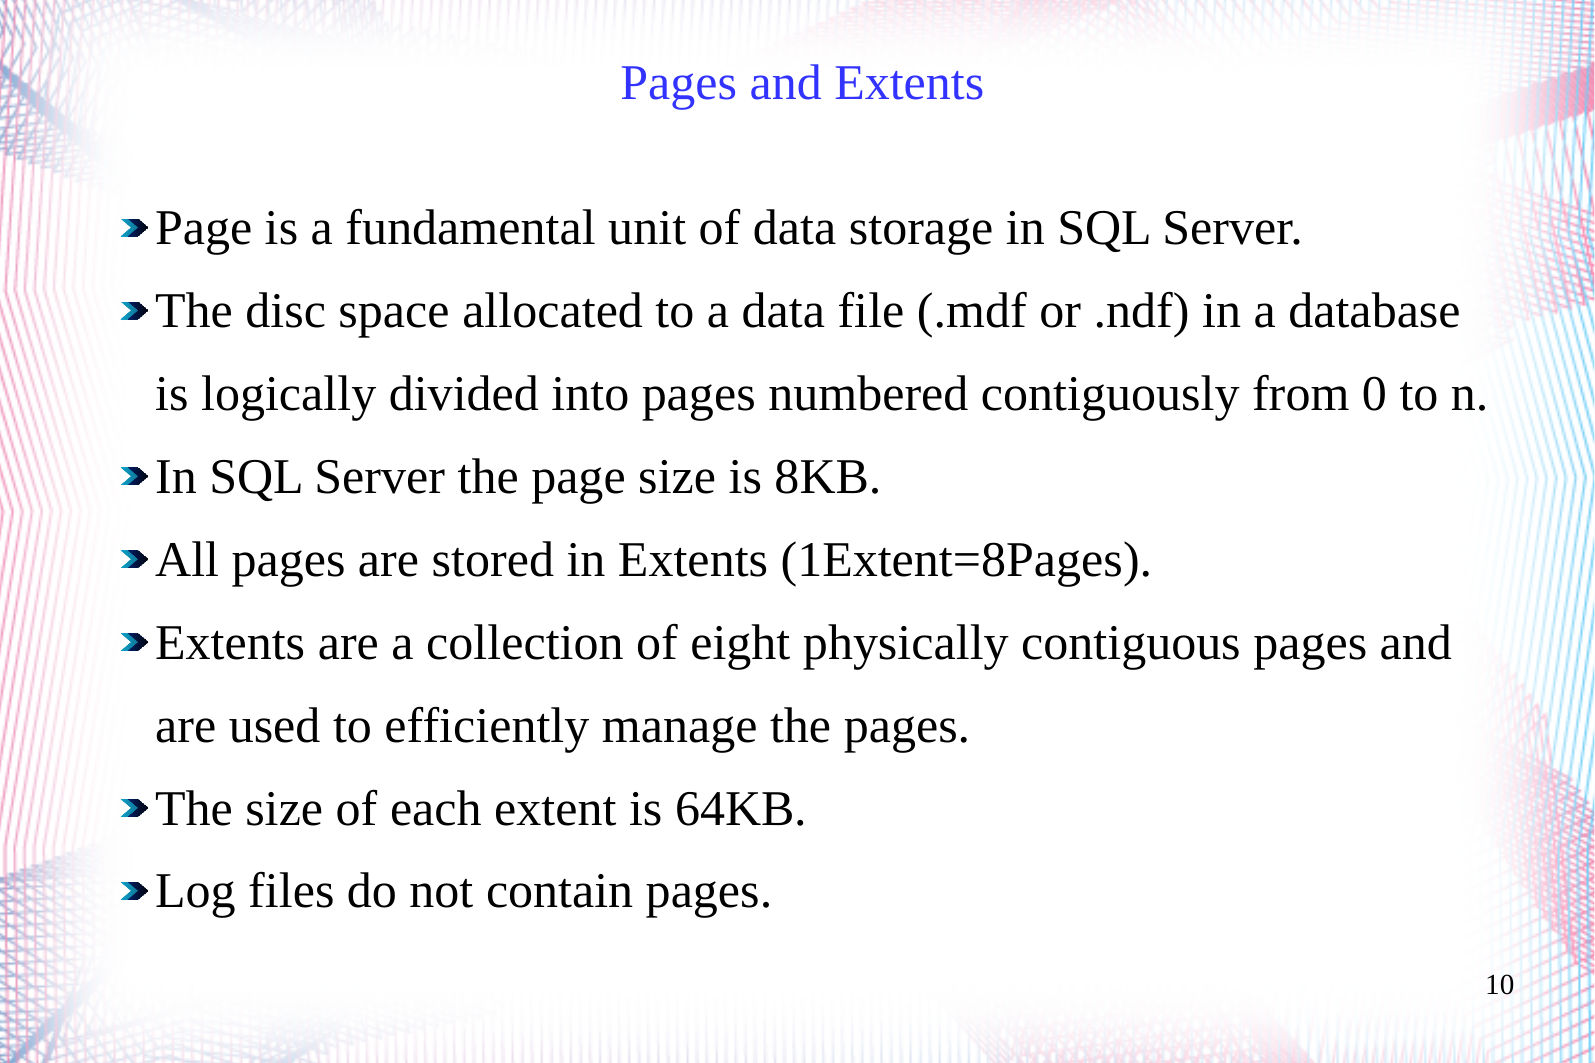

Pages and Extents
Page is a fundamental unit of data storage in SQL Server.
The disc space allocated to a data file (.mdf or .ndf) in a database is logically divided into pages numbered contiguously from 0 to n.
In SQL Server the page size is 8KB.
All pages are stored in Extents (1Extent=8Pages).
Extents are a collection of eight physically contiguous pages and are used to efficiently manage the pages.
The size of each extent is 64KB.
Log files do not contain pages.
10